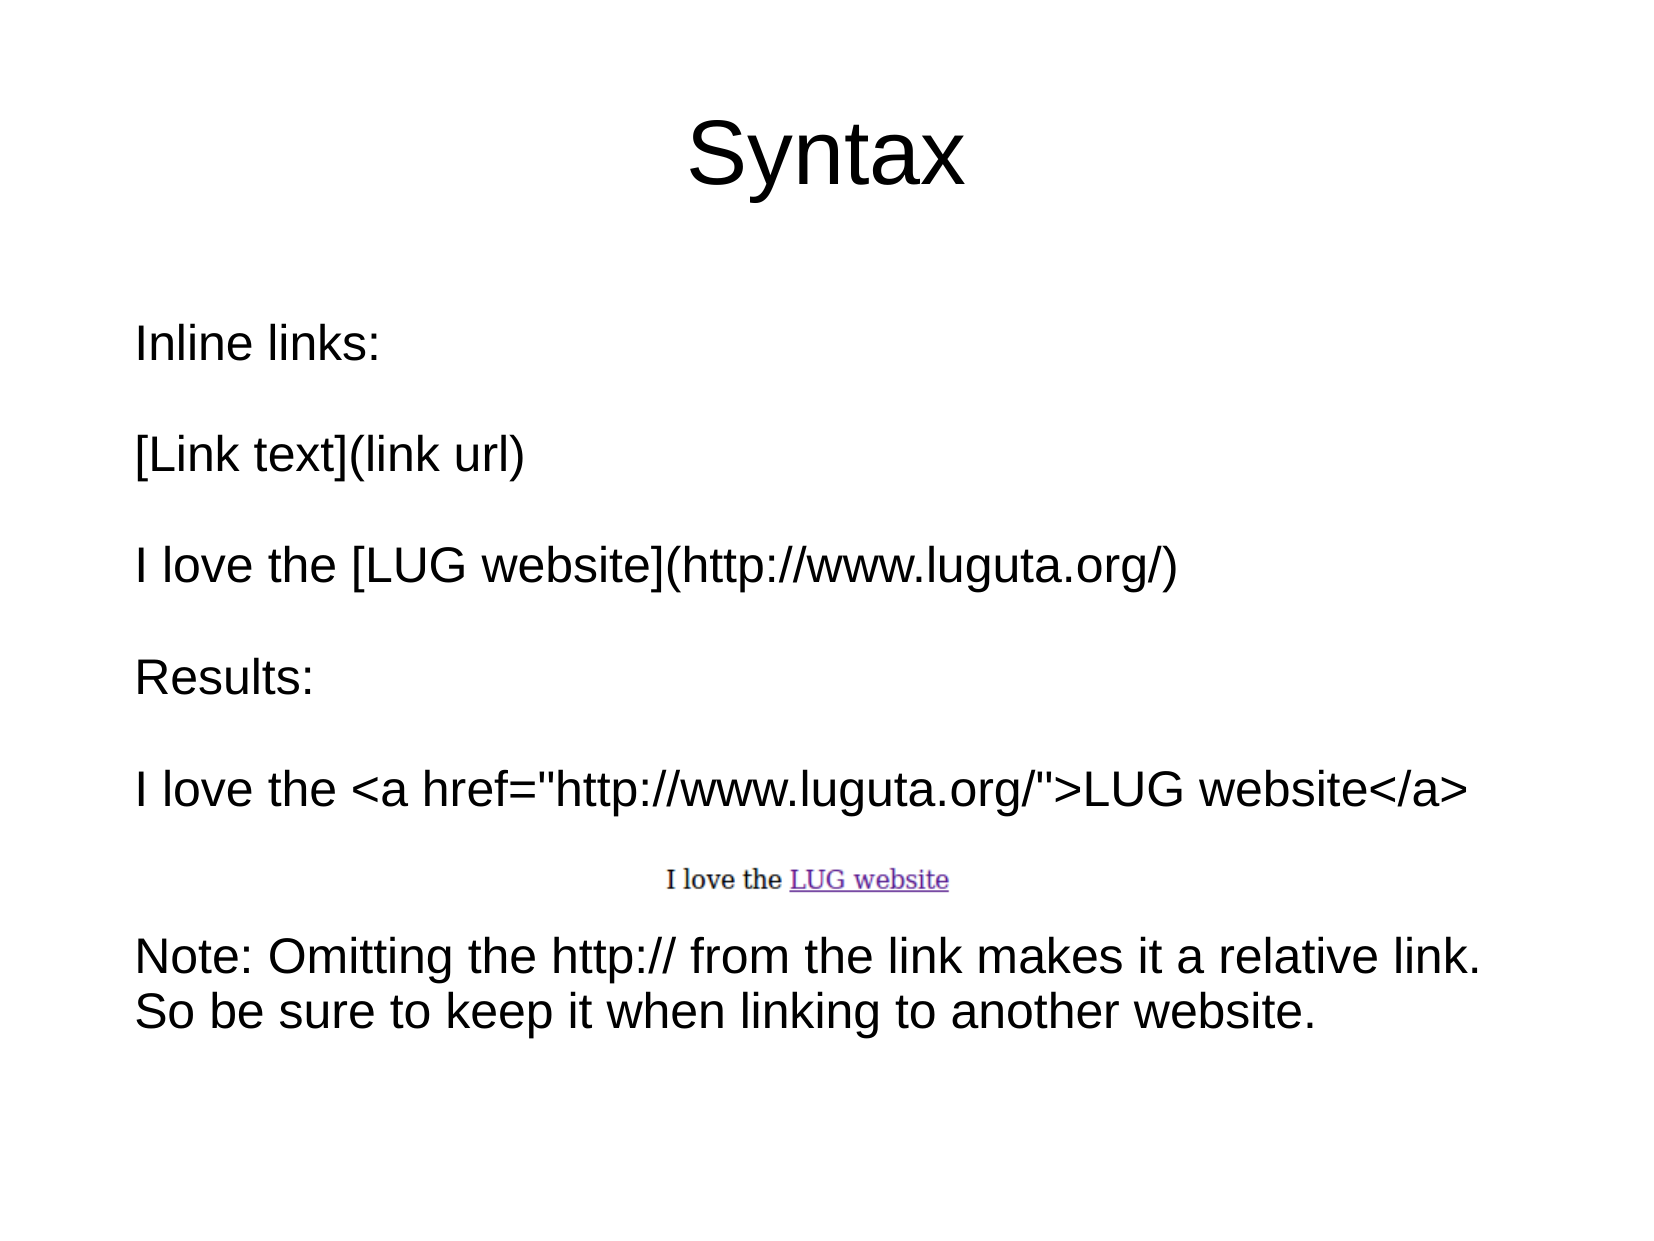

# Syntax
Inline links:
[Link text](link url)
I love the [LUG website](http://www.luguta.org/)
Results:
I love the <a href="http://www.luguta.org/">LUG website</a>
Note: Omitting the http:// from the link makes it a relative link.
So be sure to keep it when linking to another website.